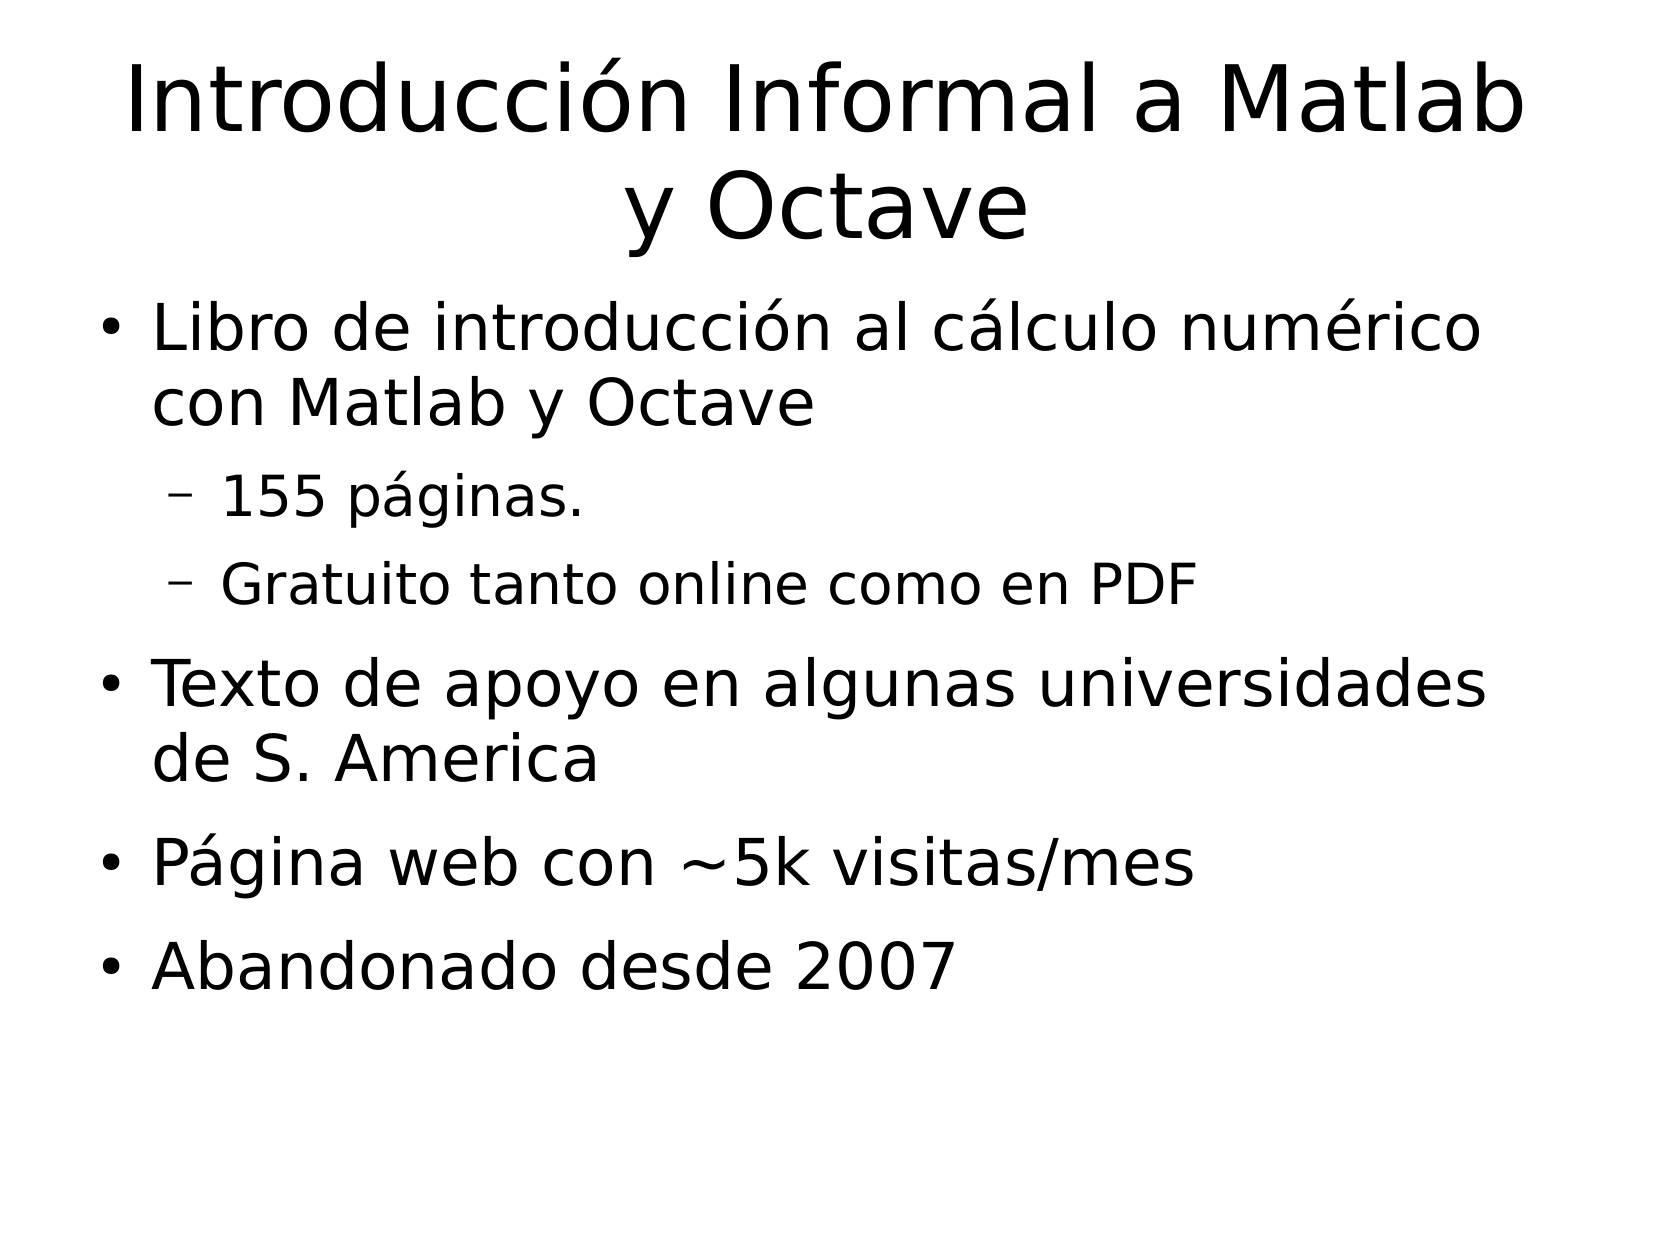

# Introducción Informal a Matlab y Octave
Libro de introducción al cálculo numérico con Matlab y Octave
155 páginas.
Gratuito tanto online como en PDF
Texto de apoyo en algunas universidades de S. America
Página web con ~5k visitas/mes
Abandonado desde 2007